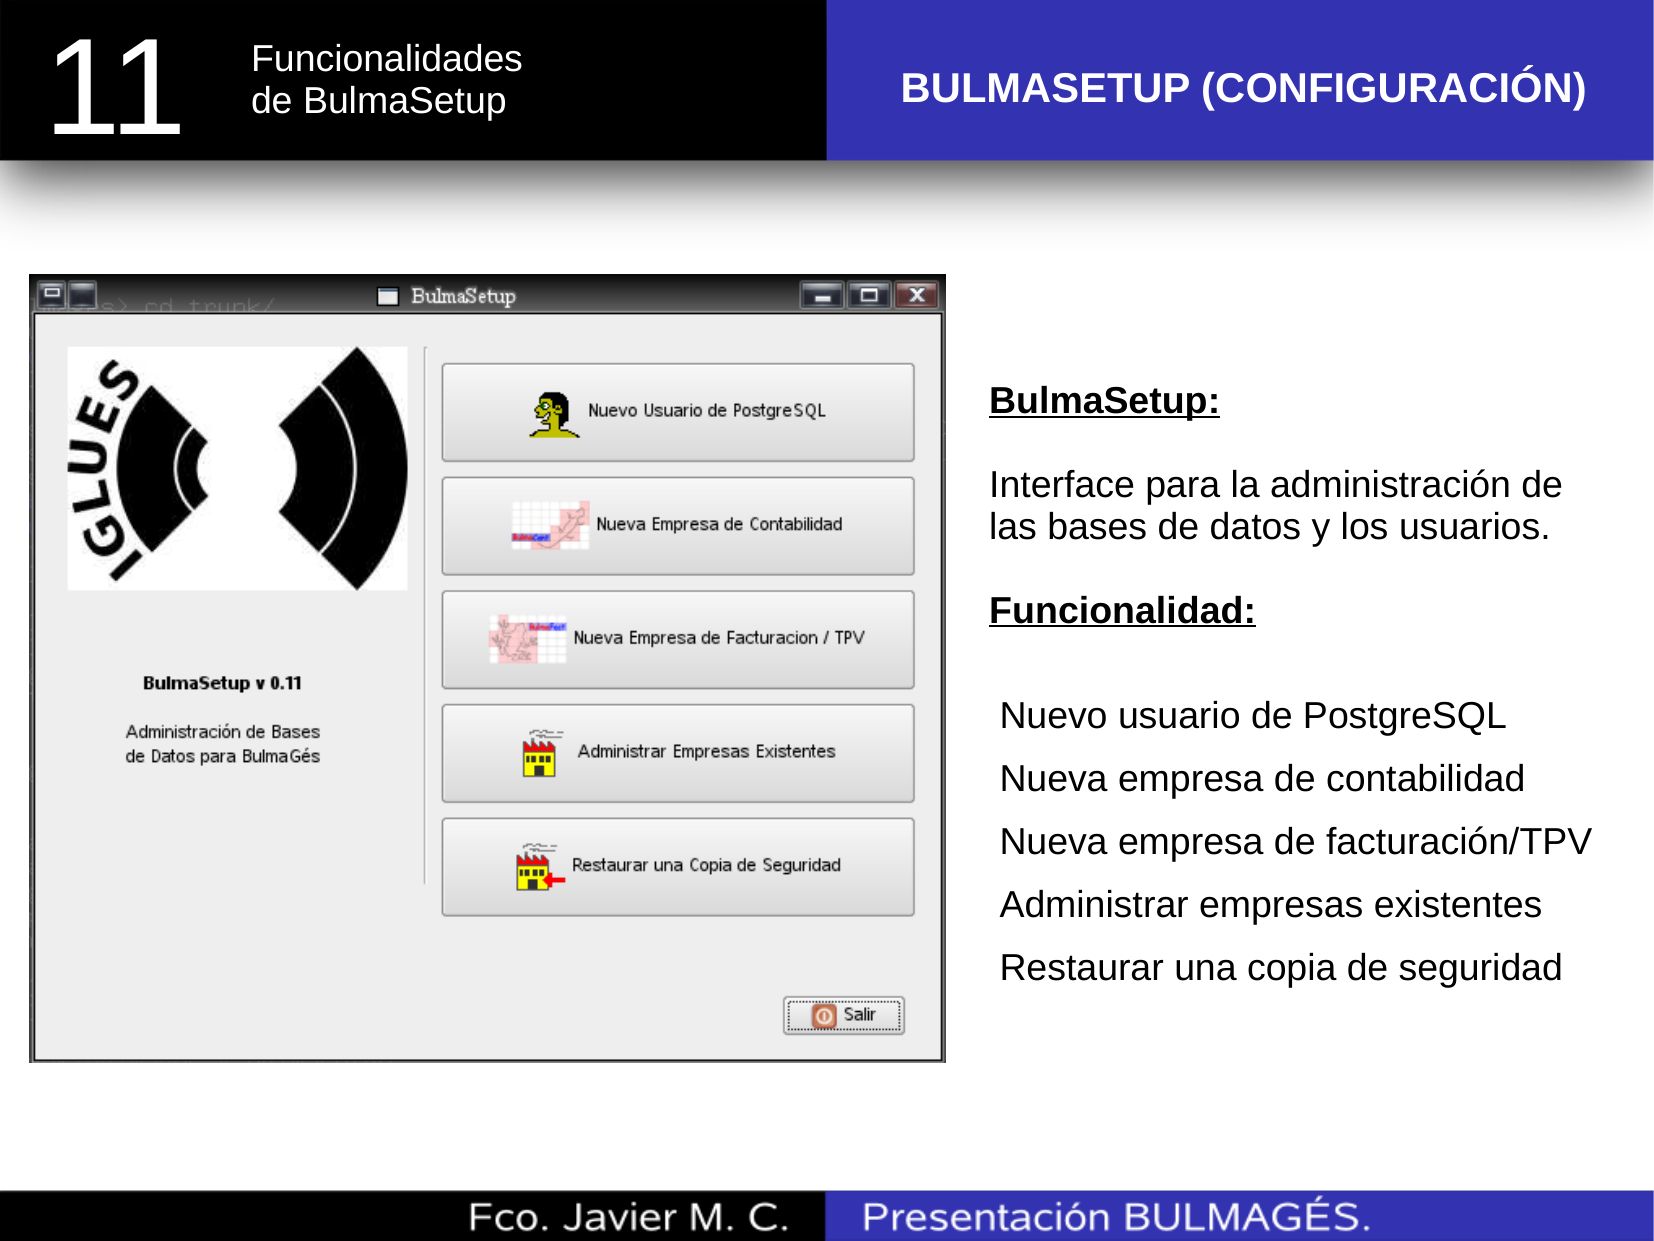

Funcionalidades
de BulmaSetup
BULMASETUP (CONFIGURACIÓN)
BulmaSetup:
Interface para la administración de las bases de datos y los usuarios.
Funcionalidad:
 Nuevo usuario de PostgreSQL
 Nueva empresa de contabilidad
 Nueva empresa de facturación/TPV
 Administrar empresas existentes
 Restaurar una copia de seguridad